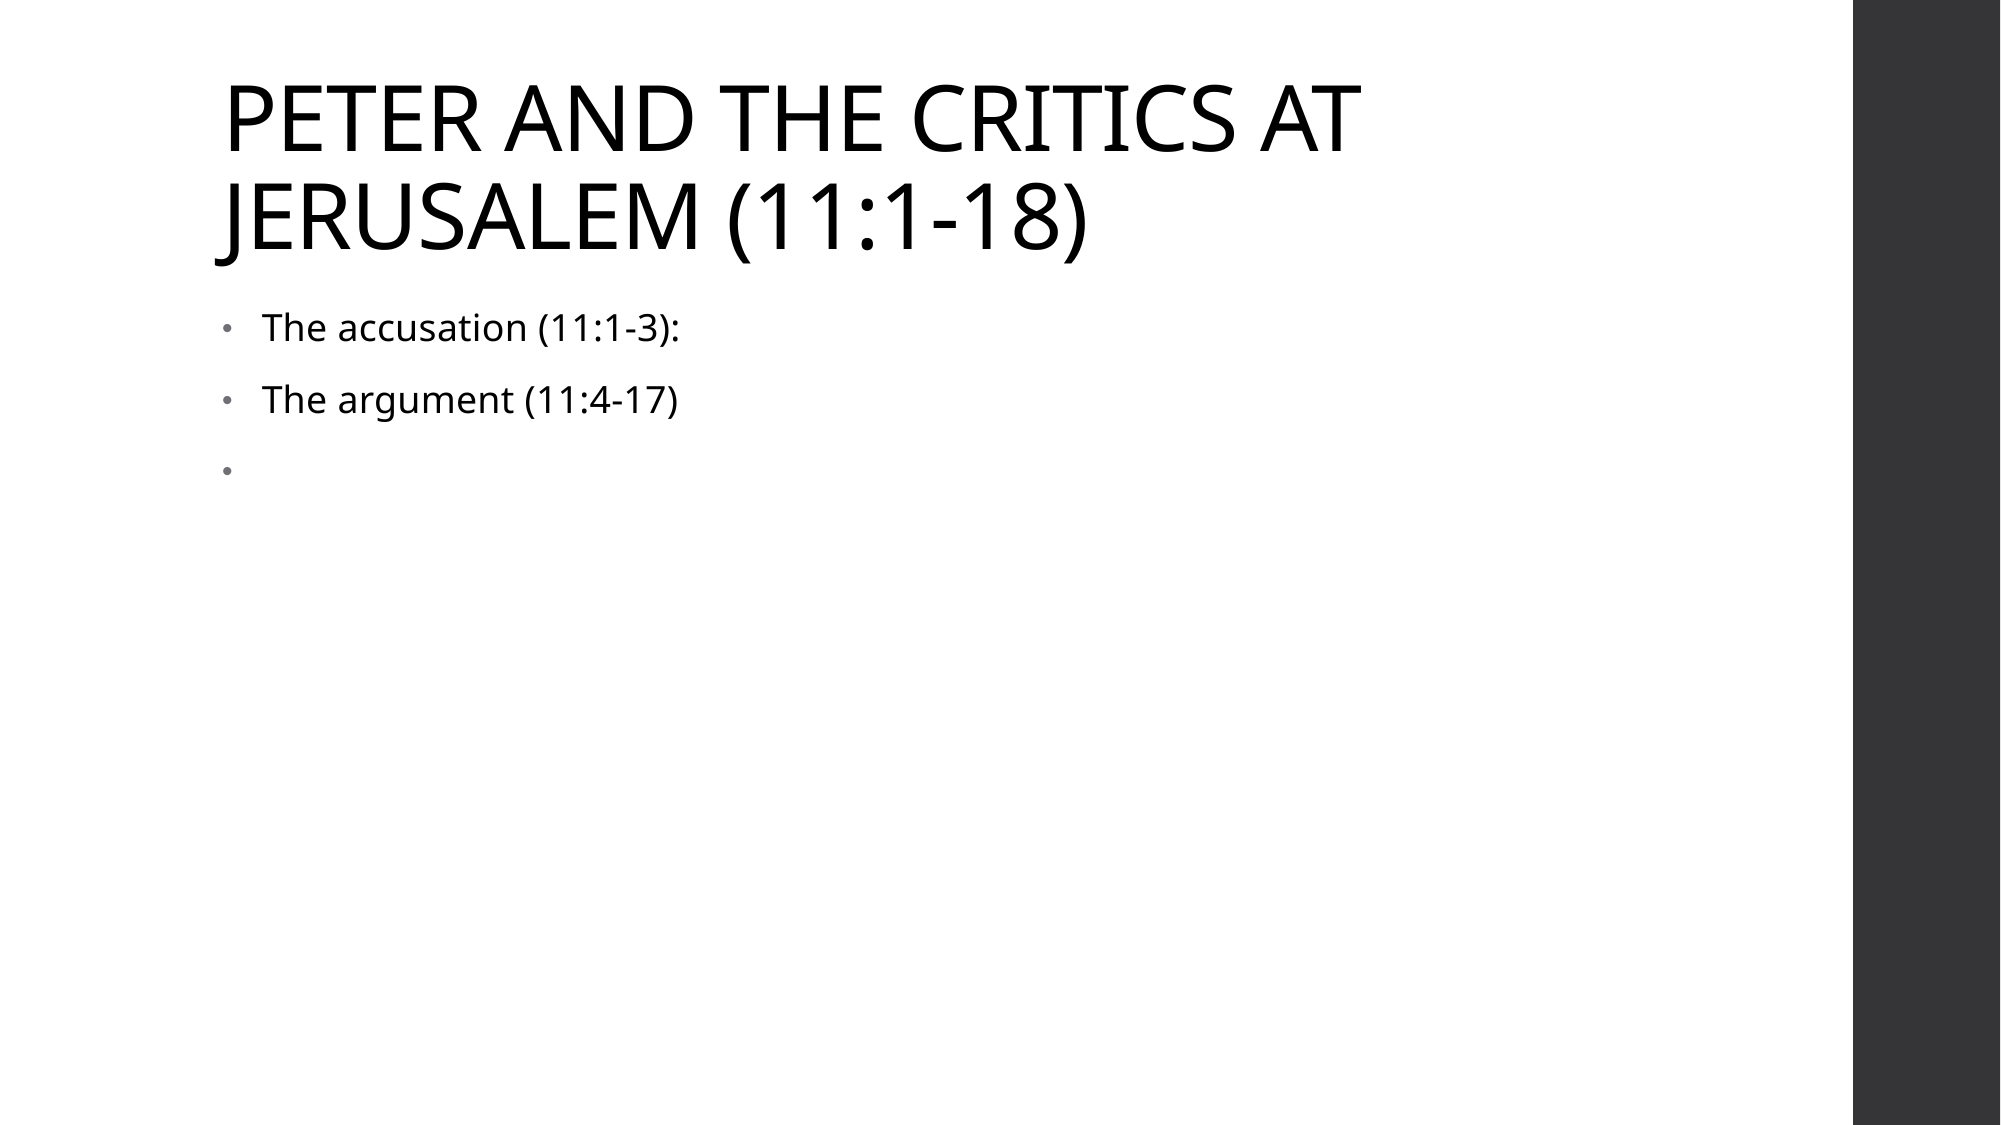

# PETER AND THE CRITICS AT JERUSALEM (11:1-18)
 The accusation (11:1-3):
 The argument (11:4-17)